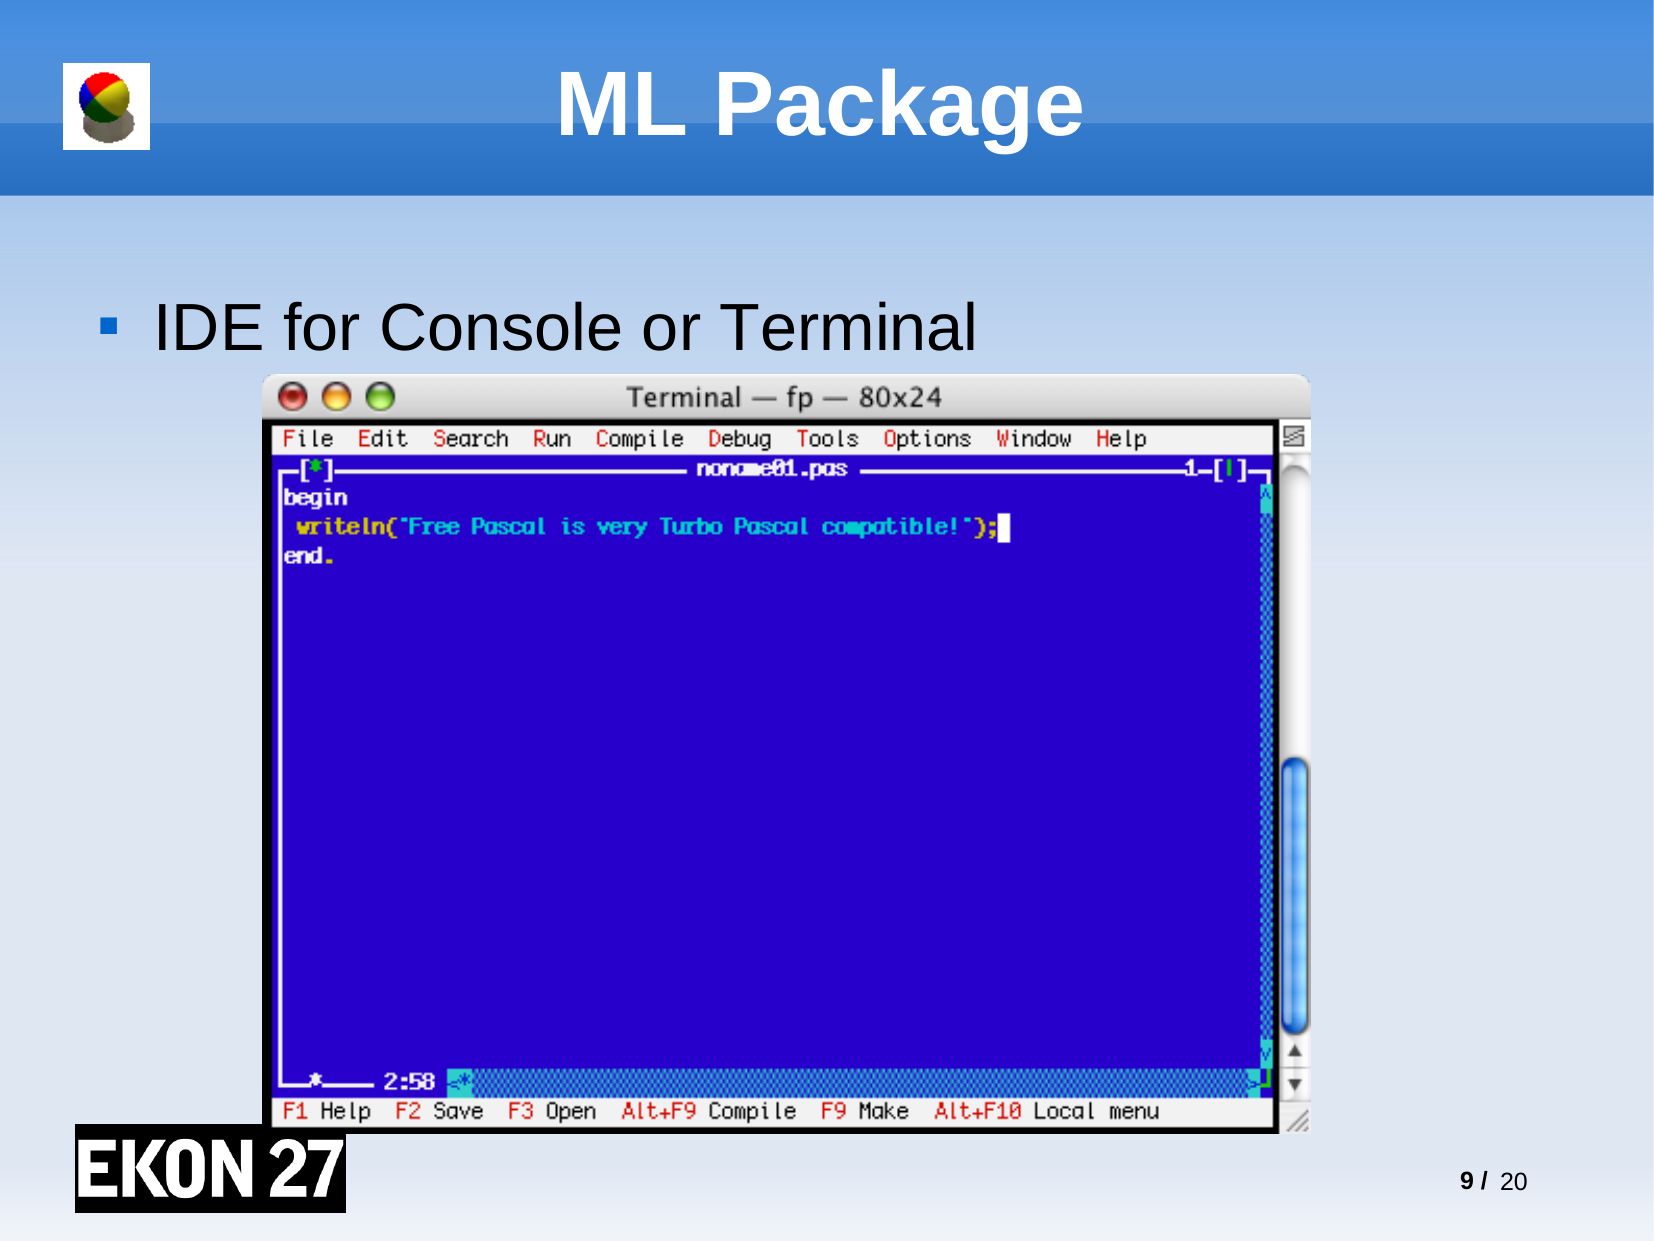

# ML Package
IDE for Console or Terminal
9